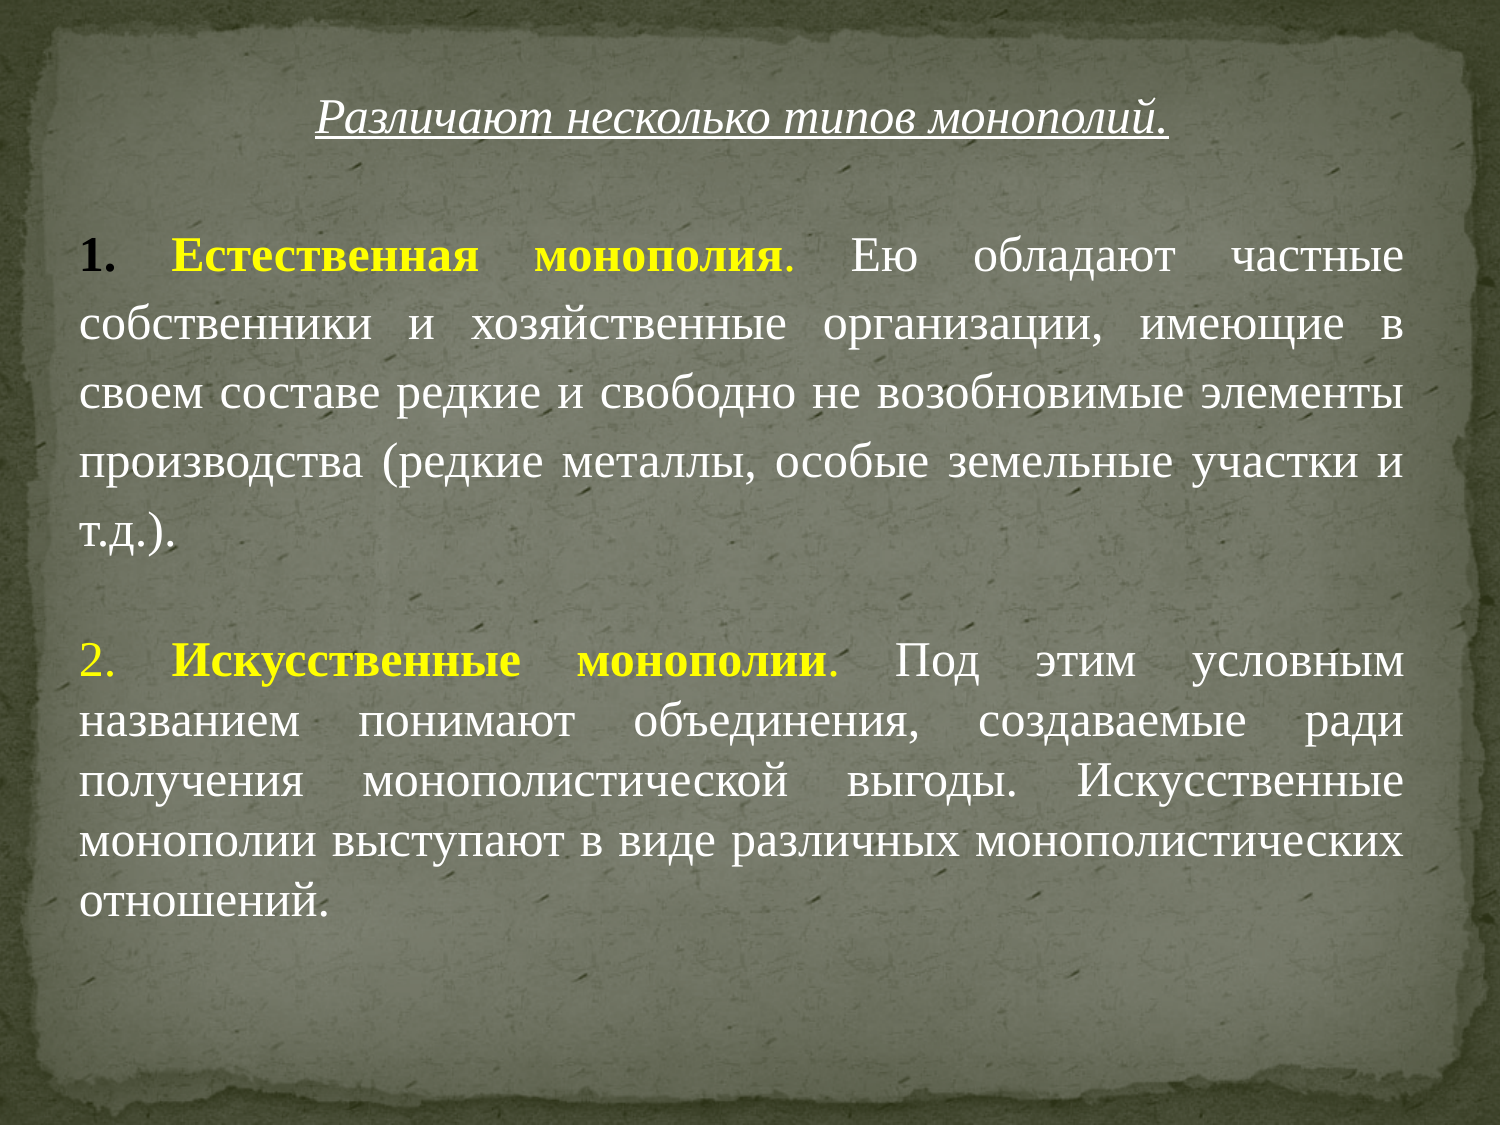

Различают несколько типов монополий.
 Естественная монополия. Ею обладают частные собственники и хозяйственные организации, имеющие в своем составе редкие и свободно не возобновимые элементы производства (редкие металлы, особые земельные участки и т.д.).
2. Искусственные монополии. Под этим условным названием понимают объединения, создаваемые ради получения монополистической выгоды. Искусственные монополии выступают в виде различных монополистических отношений.